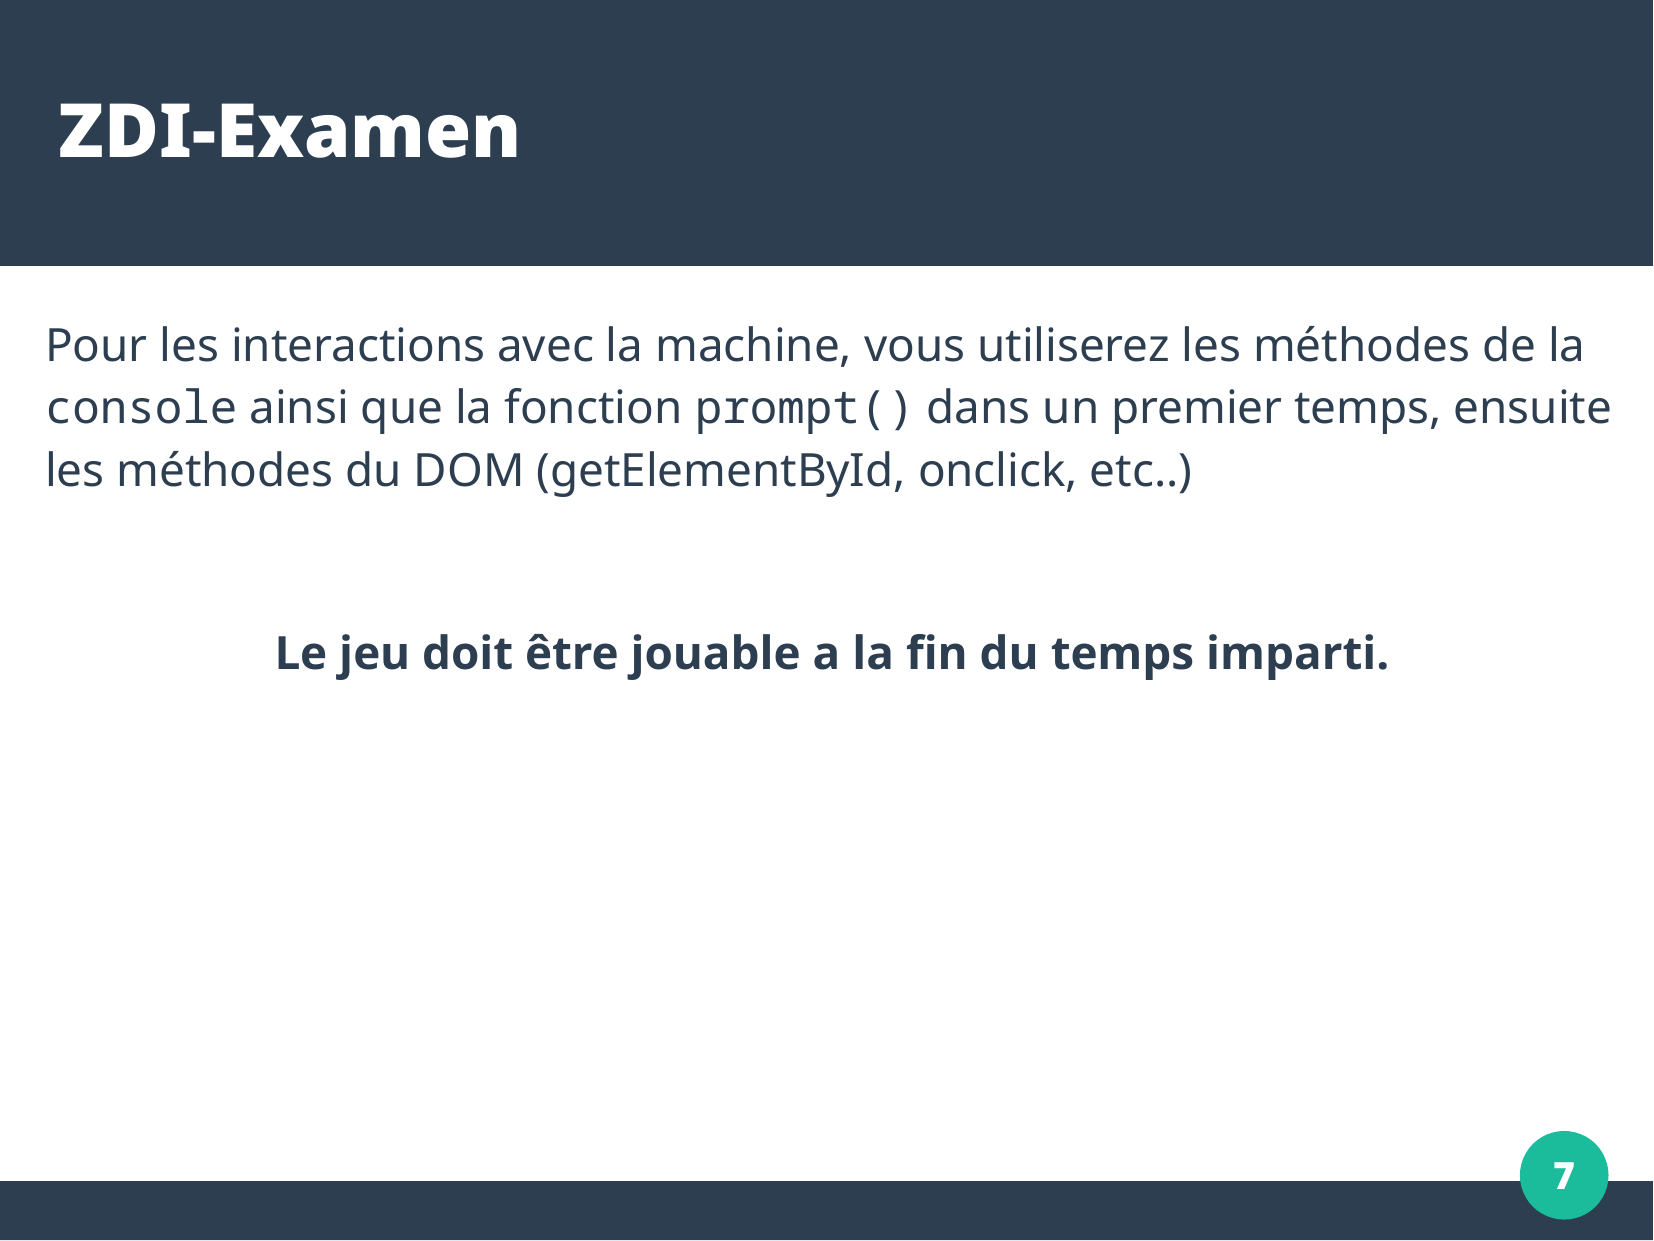

# ZDI-Examen
Pour les interactions avec la machine, vous utiliserez les méthodes de la console ainsi que la fonction prompt() dans un premier temps, ensuite les méthodes du DOM (getElementById, onclick, etc..)
Le jeu doit être jouable a la fin du temps imparti.
7